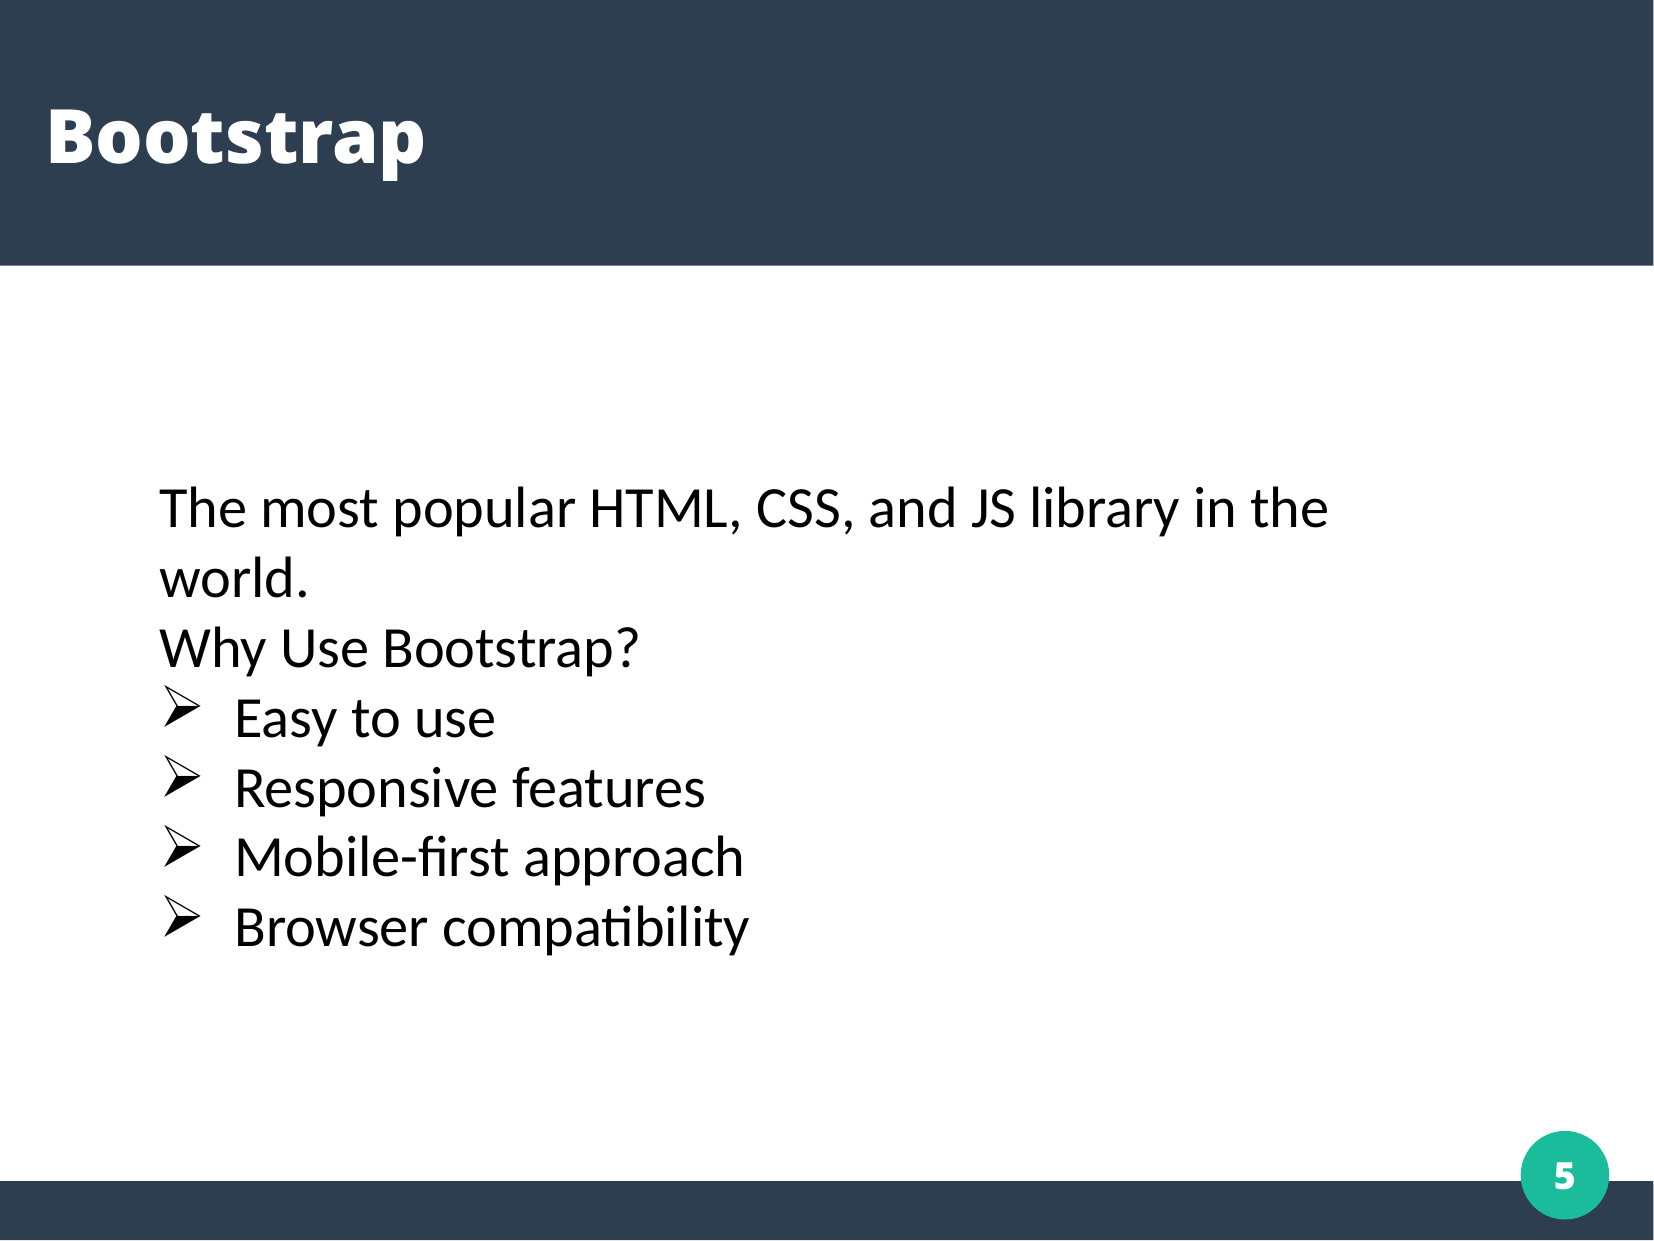

# Bootstrap
The most popular HTML, CSS, and JS library in the world.
Why Use Bootstrap?
Easy to use
Responsive features
Mobile-first approach
Browser compatibility
5